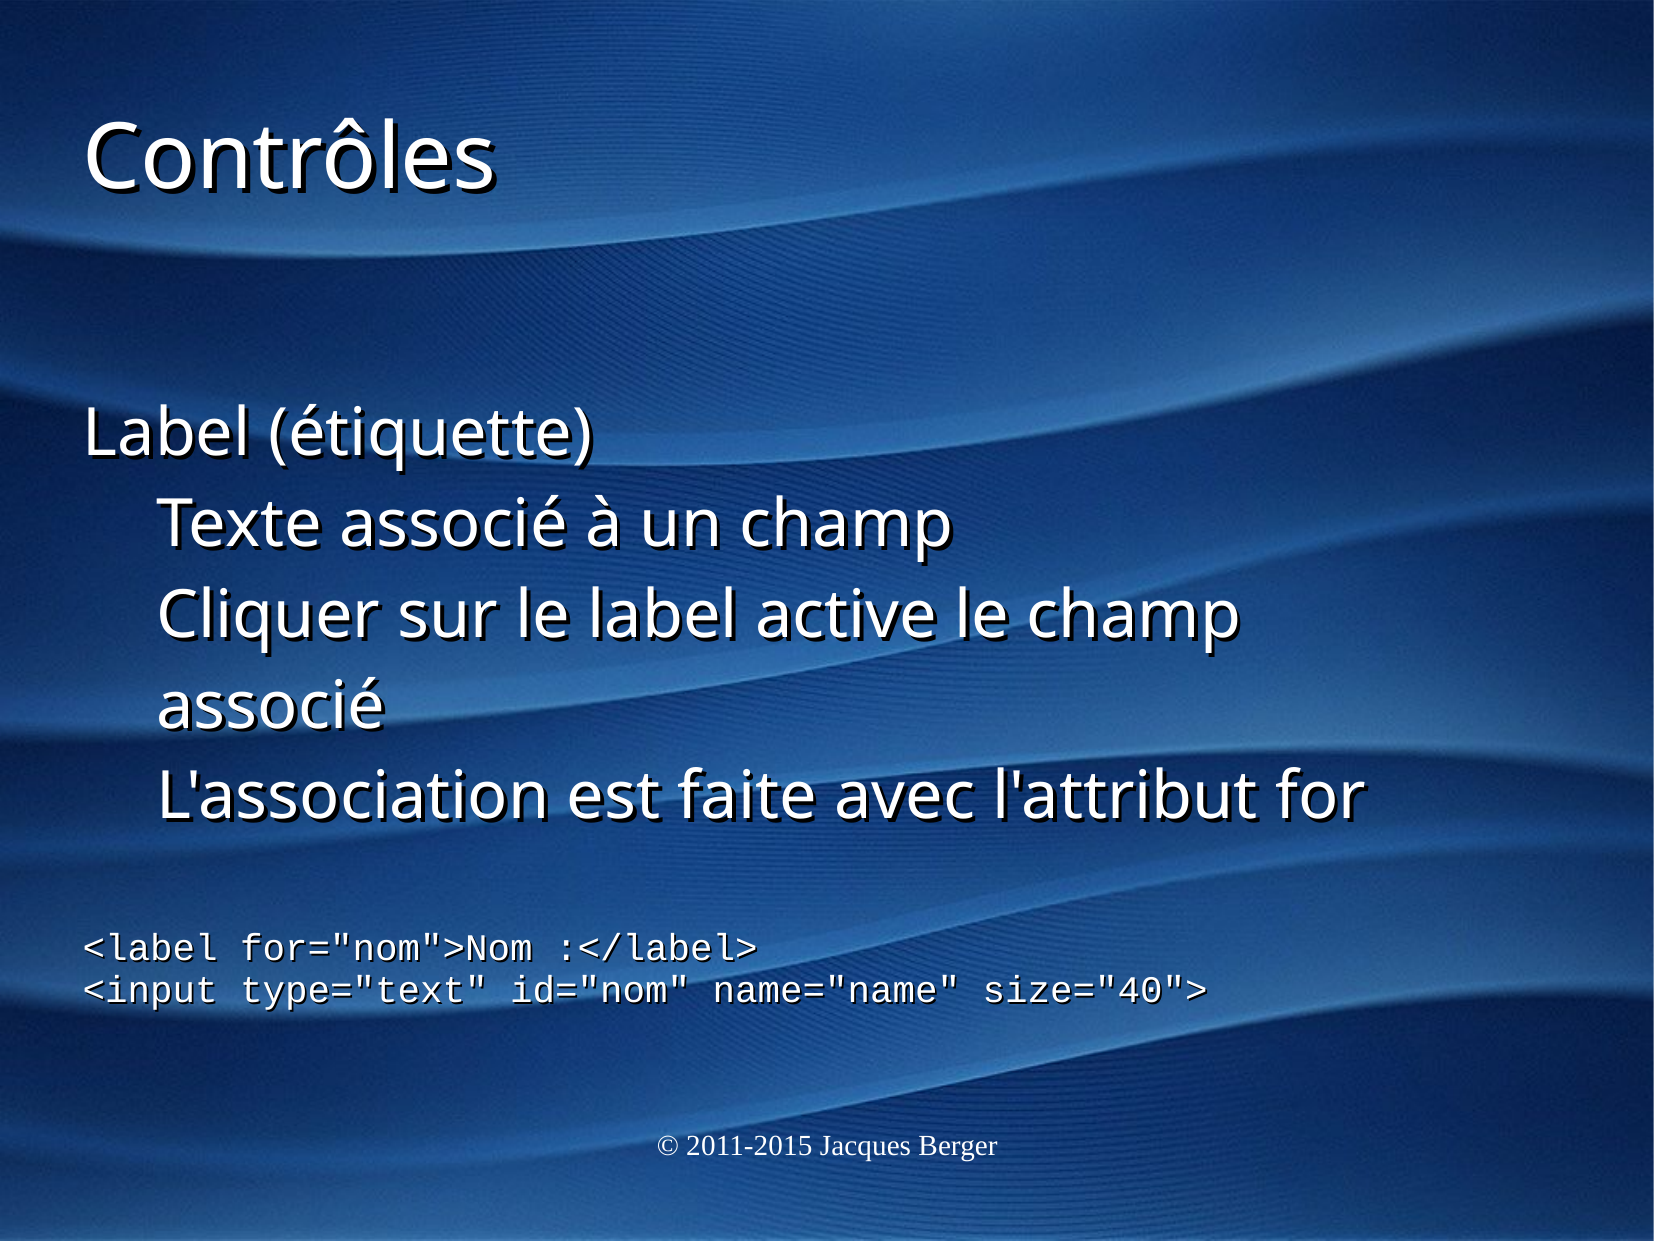

# Contrôles
Label (étiquette)
	Texte associé à un champ
	Cliquer sur le label active le champ
	associé
	L'association est faite avec l'attribut for
<label for="nom">Nom :</label>
<input type="text" id="nom" name="name" size="40">
© 2011-2015 Jacques Berger